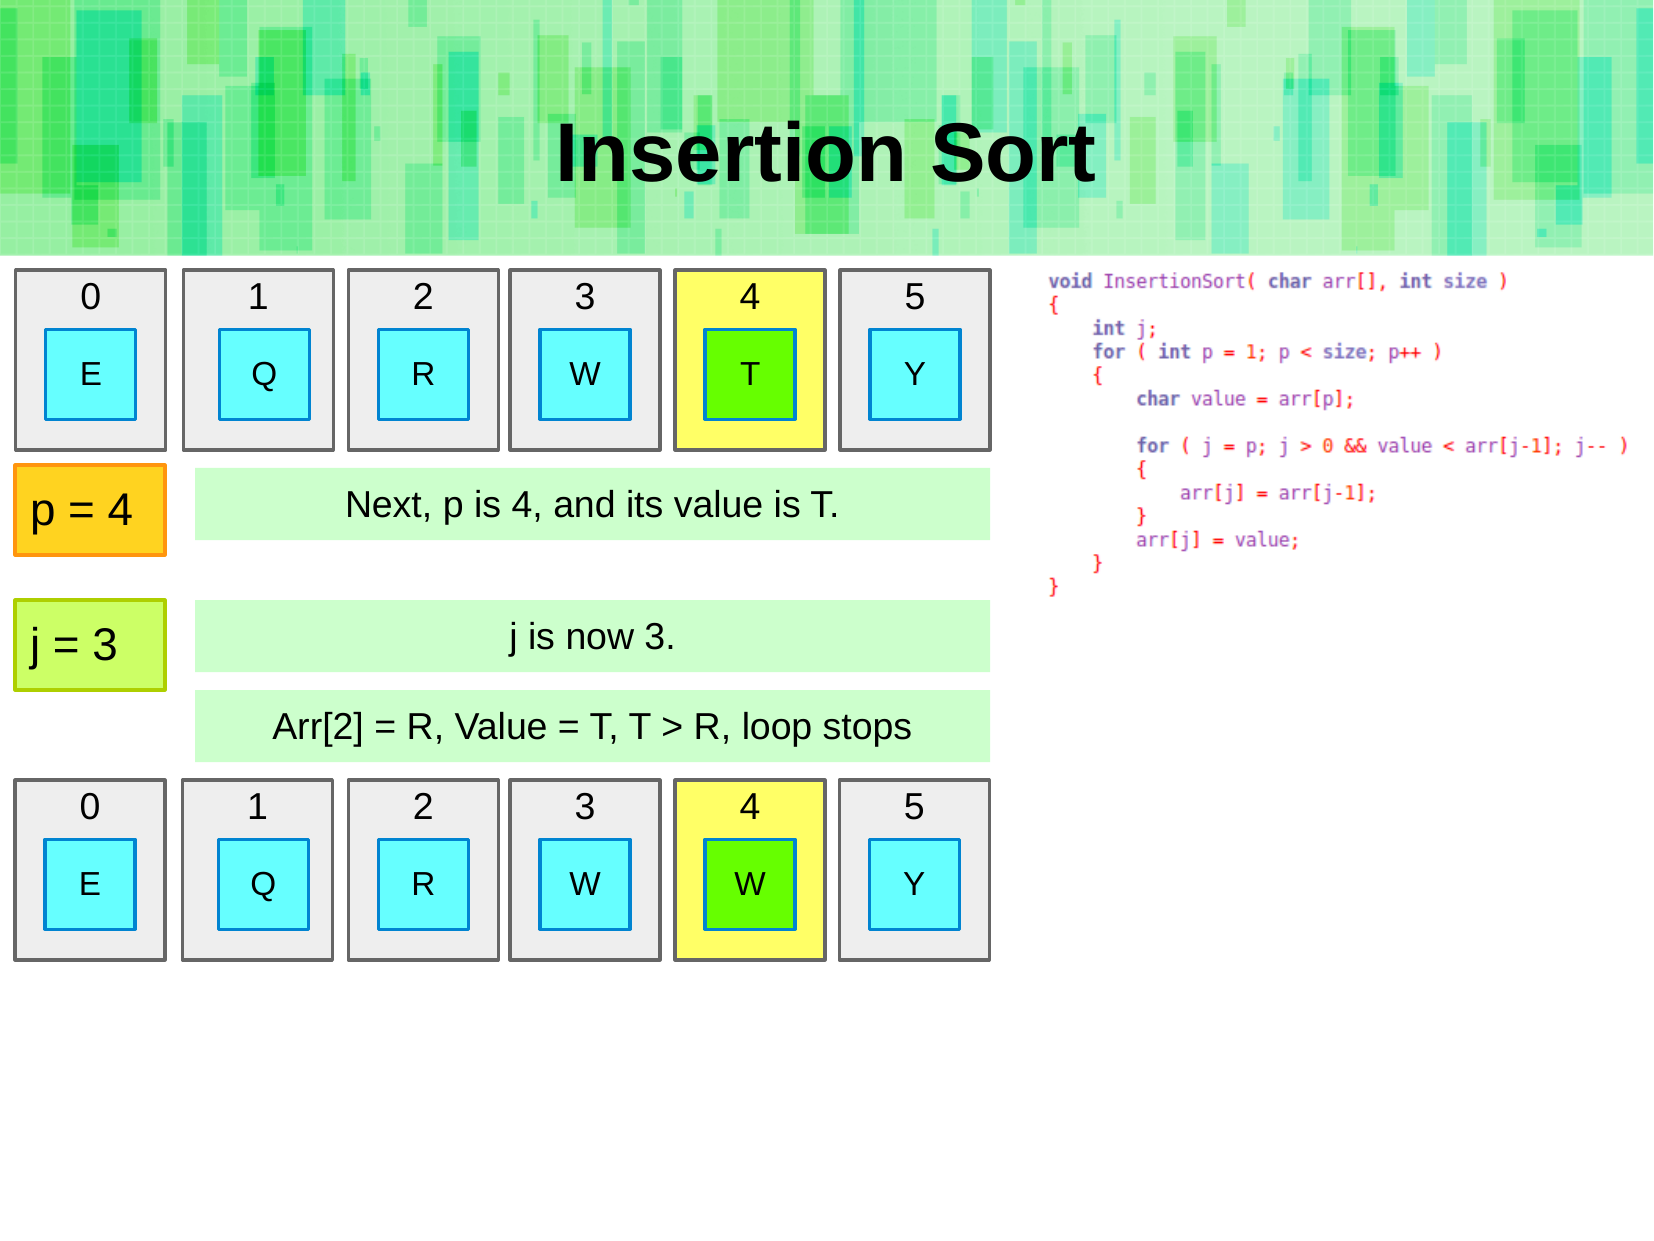

# Insertion Sort
0
1
2
3
4
5
E
Q
R
W
T
Y
p = 4
Next, p is 4, and its value is T.
j = 3
j is now 3.
Arr[2] = R, Value = T, T > R, loop stops
0
1
2
3
4
5
E
Q
R
W
W
Y